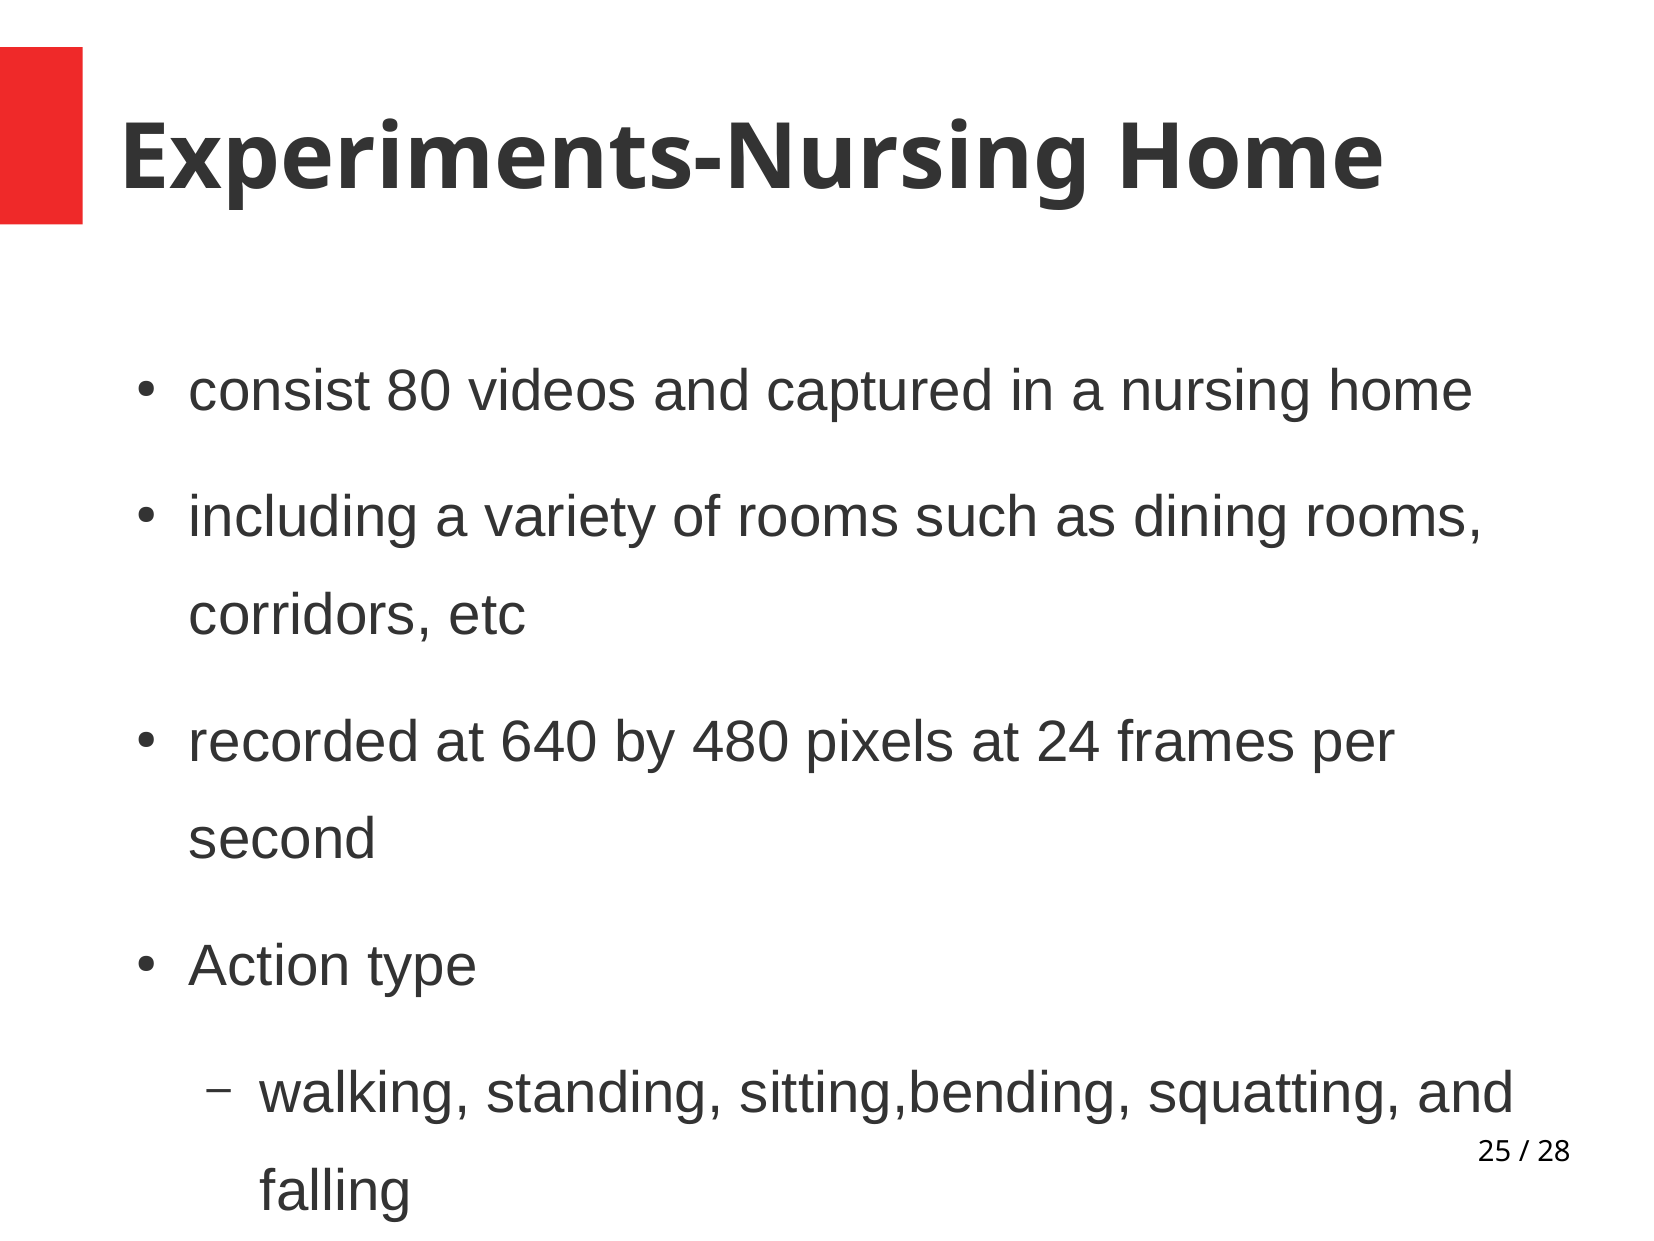

# Experiments-Nursing Home
consist 80 videos and captured in a nursing home
including a variety of rooms such as dining rooms, corridors, etc
recorded at 640 by 480 pixels at 24 frames per second
Action type
walking, standing, sitting,bending, squatting, and falling
25